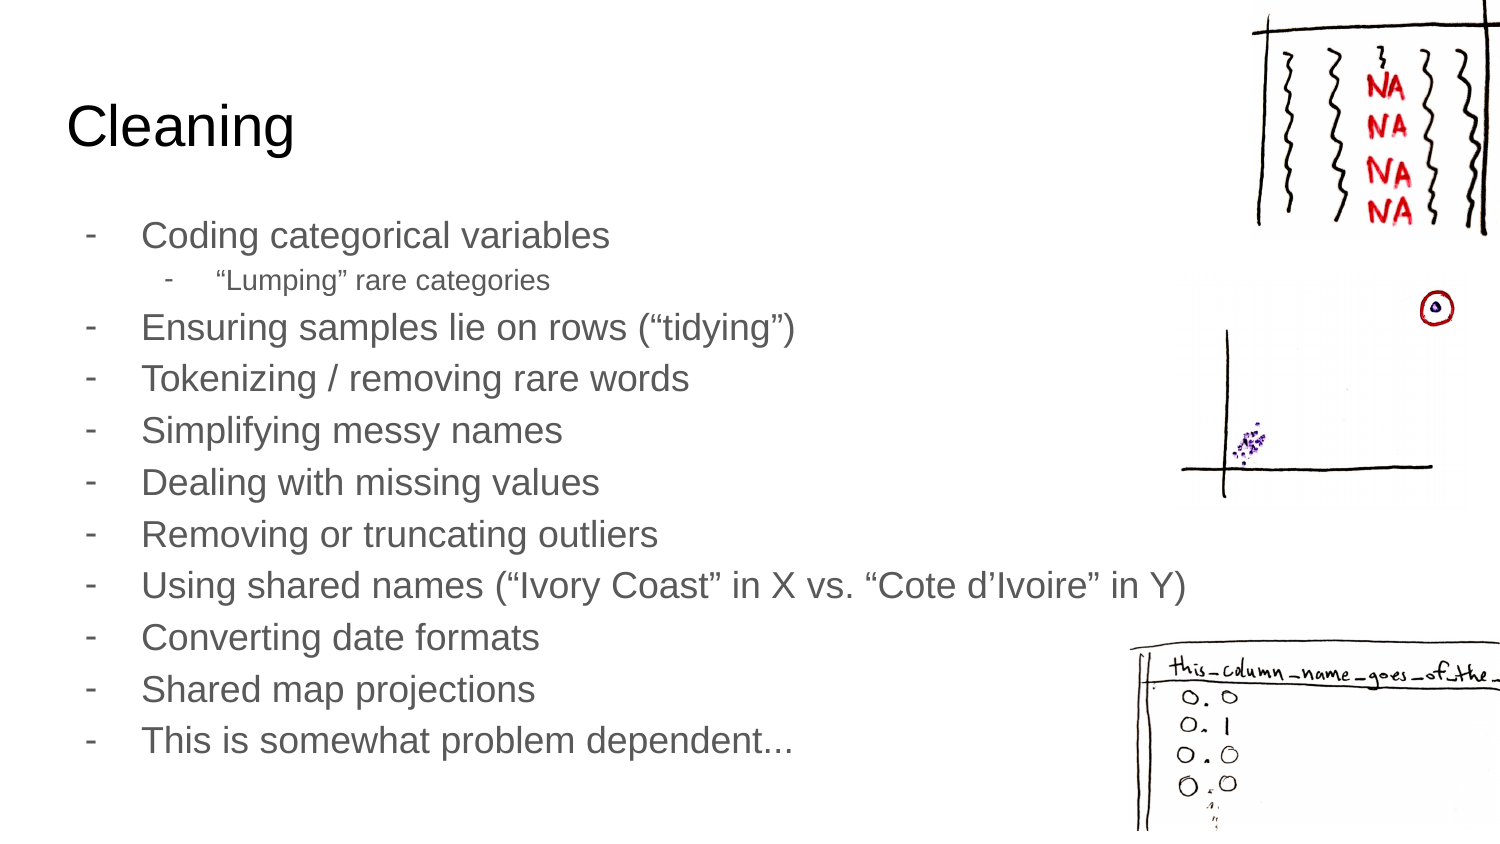

# Cleaning
Coding categorical variables
“Lumping” rare categories
Ensuring samples lie on rows (“tidying”)
Tokenizing / removing rare words
Simplifying messy names
Dealing with missing values
Removing or truncating outliers
Using shared names (“Ivory Coast” in X vs. “Cote d’Ivoire” in Y)
Converting date formats
Shared map projections
This is somewhat problem dependent...